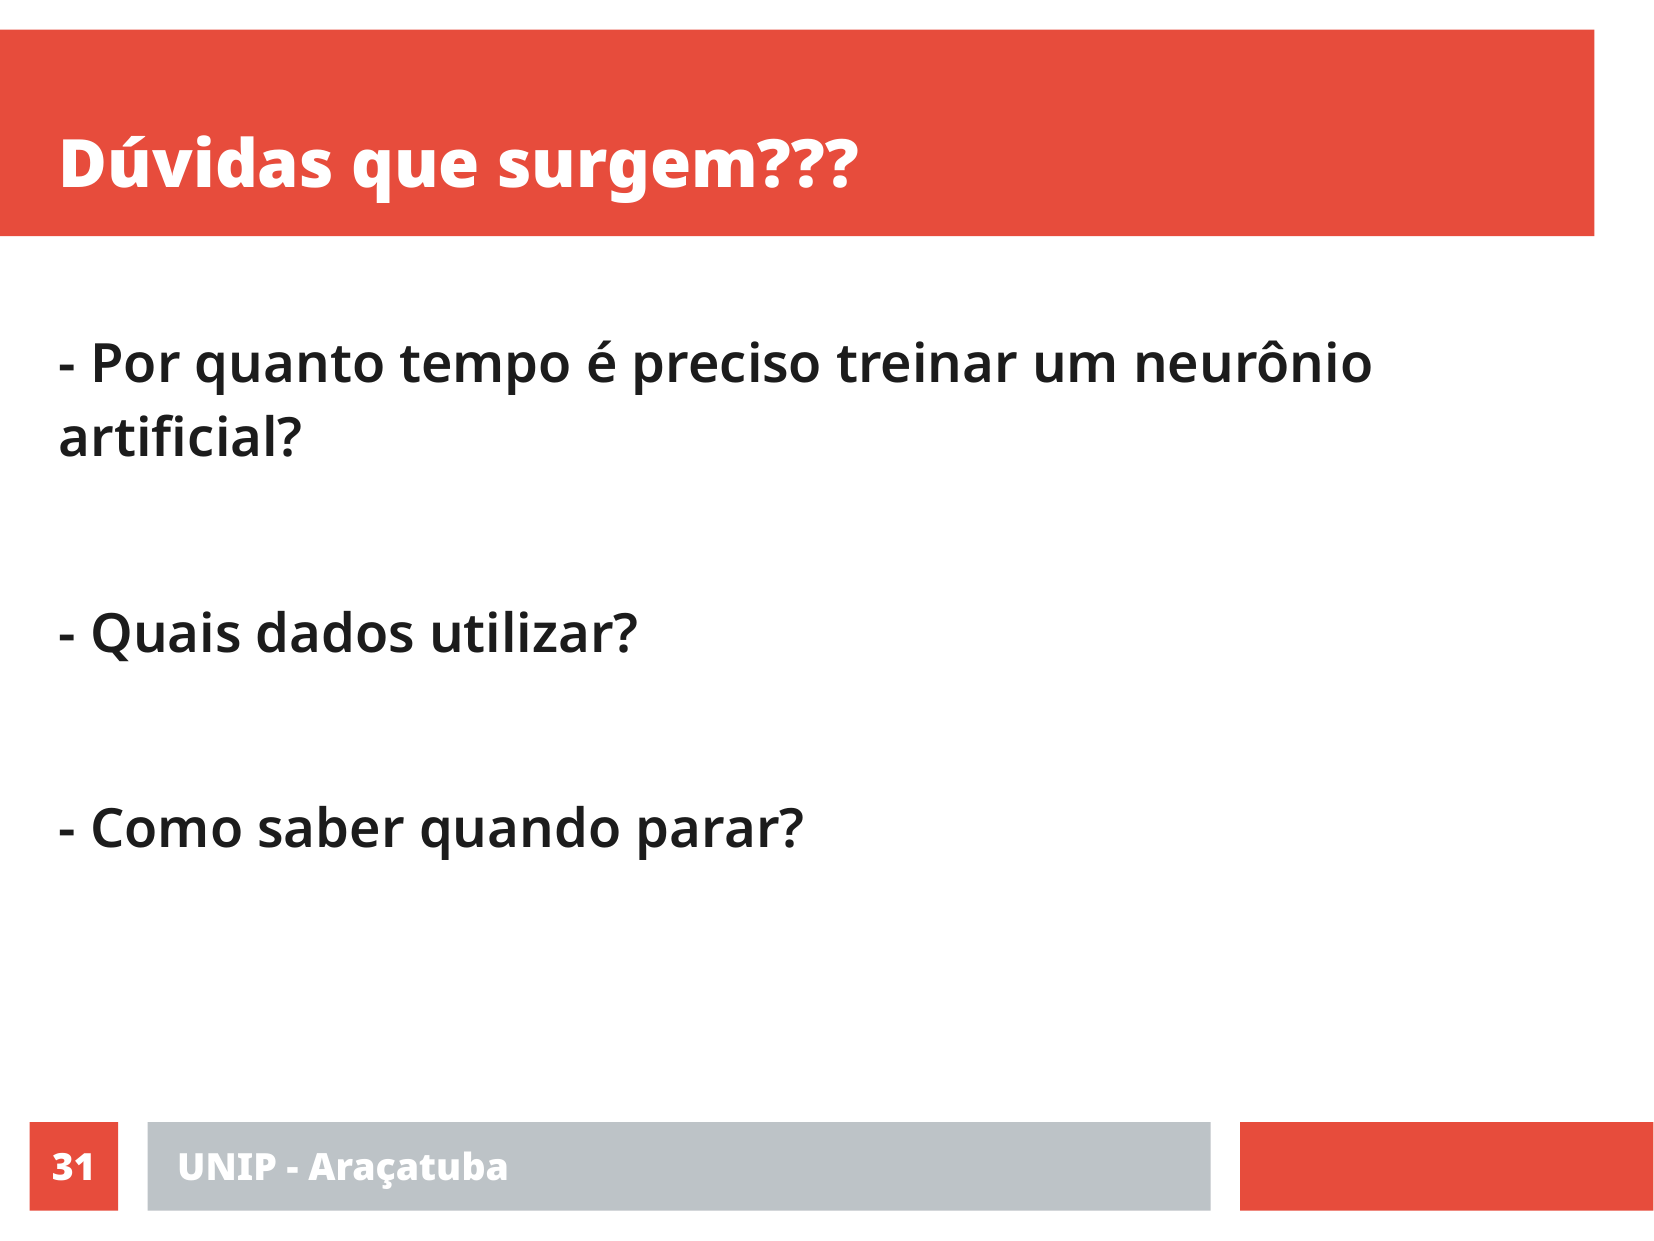

# Dúvidas que surgem???
- Por quanto tempo é preciso treinar um neurônio artificial?
- Quais dados utilizar?
- Como saber quando parar?
31
UNIP - Araçatuba